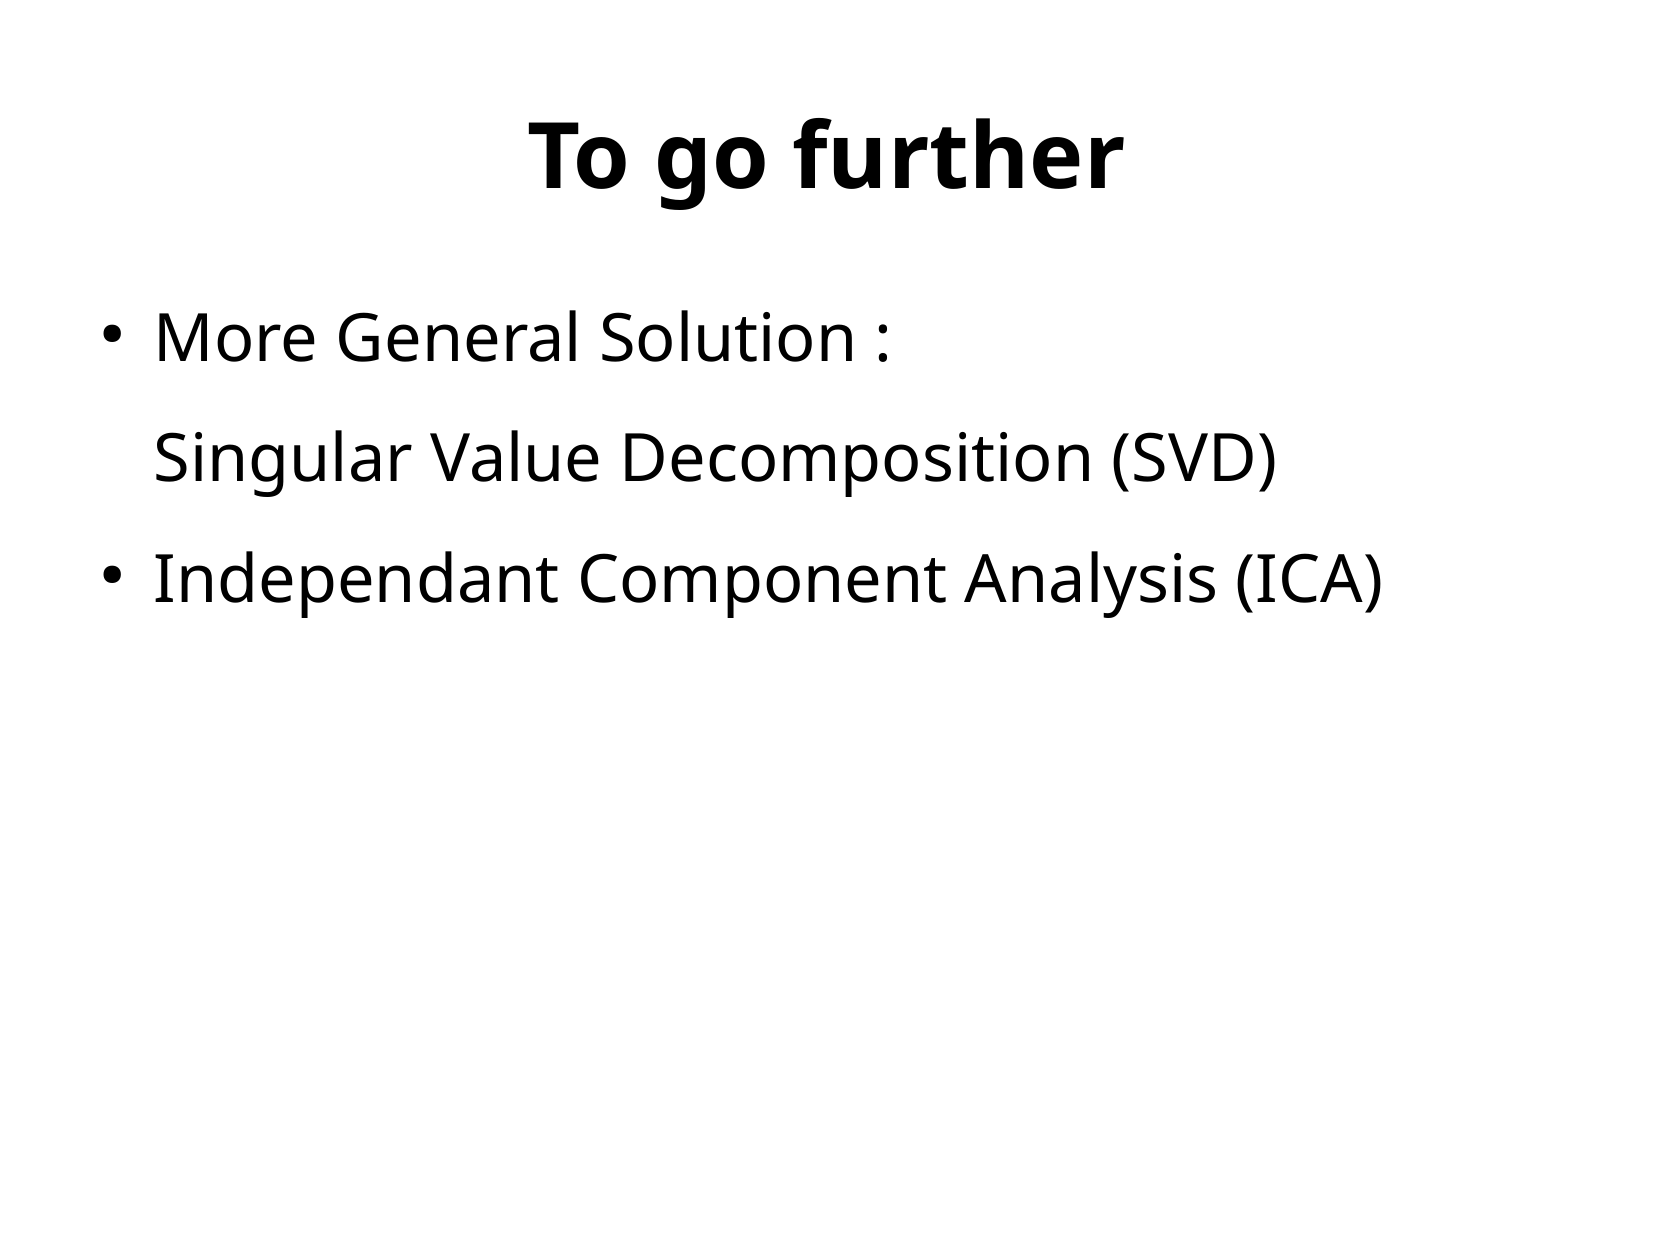

# To go further
More General Solution :
Singular Value Decomposition (SVD)
Independant Component Analysis (ICA)